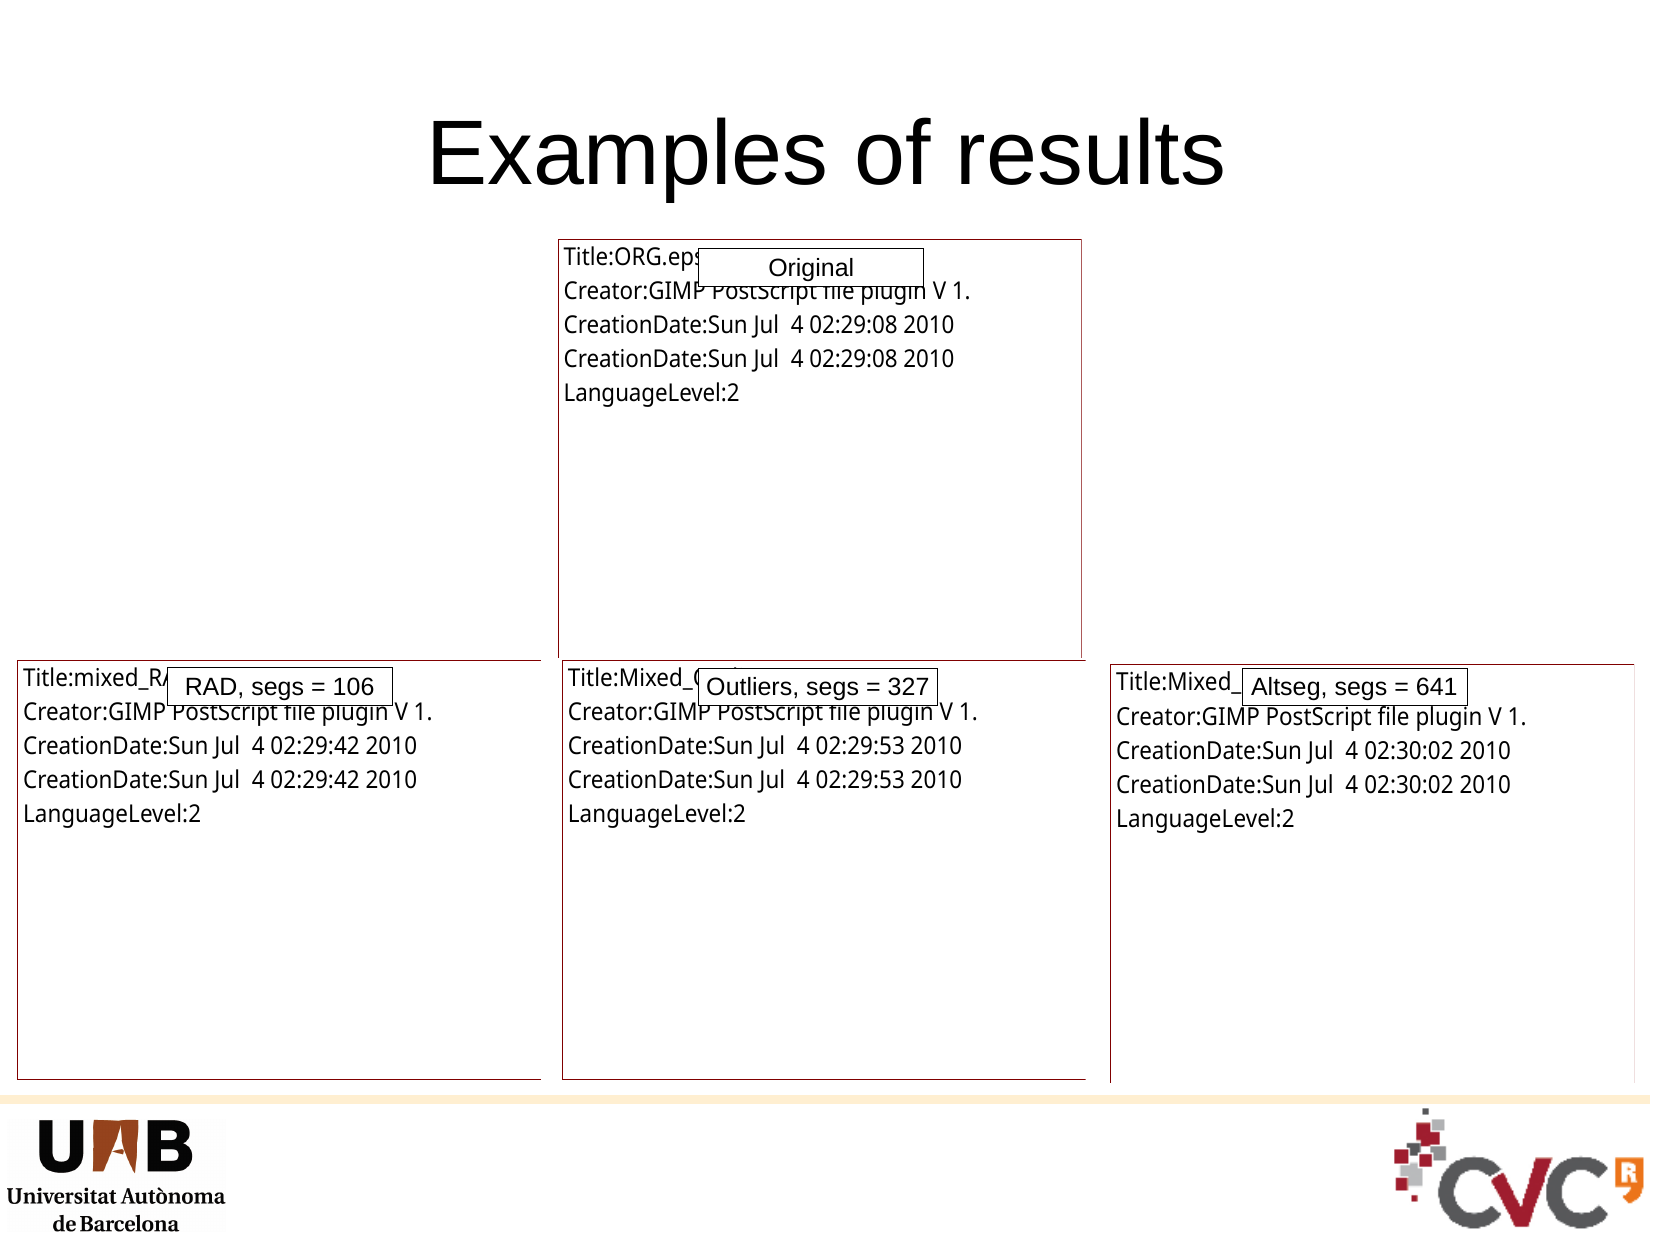

# Examples of results
Original
RAD, segs = 106
Outliers, segs = 327
Altseg, segs = 641